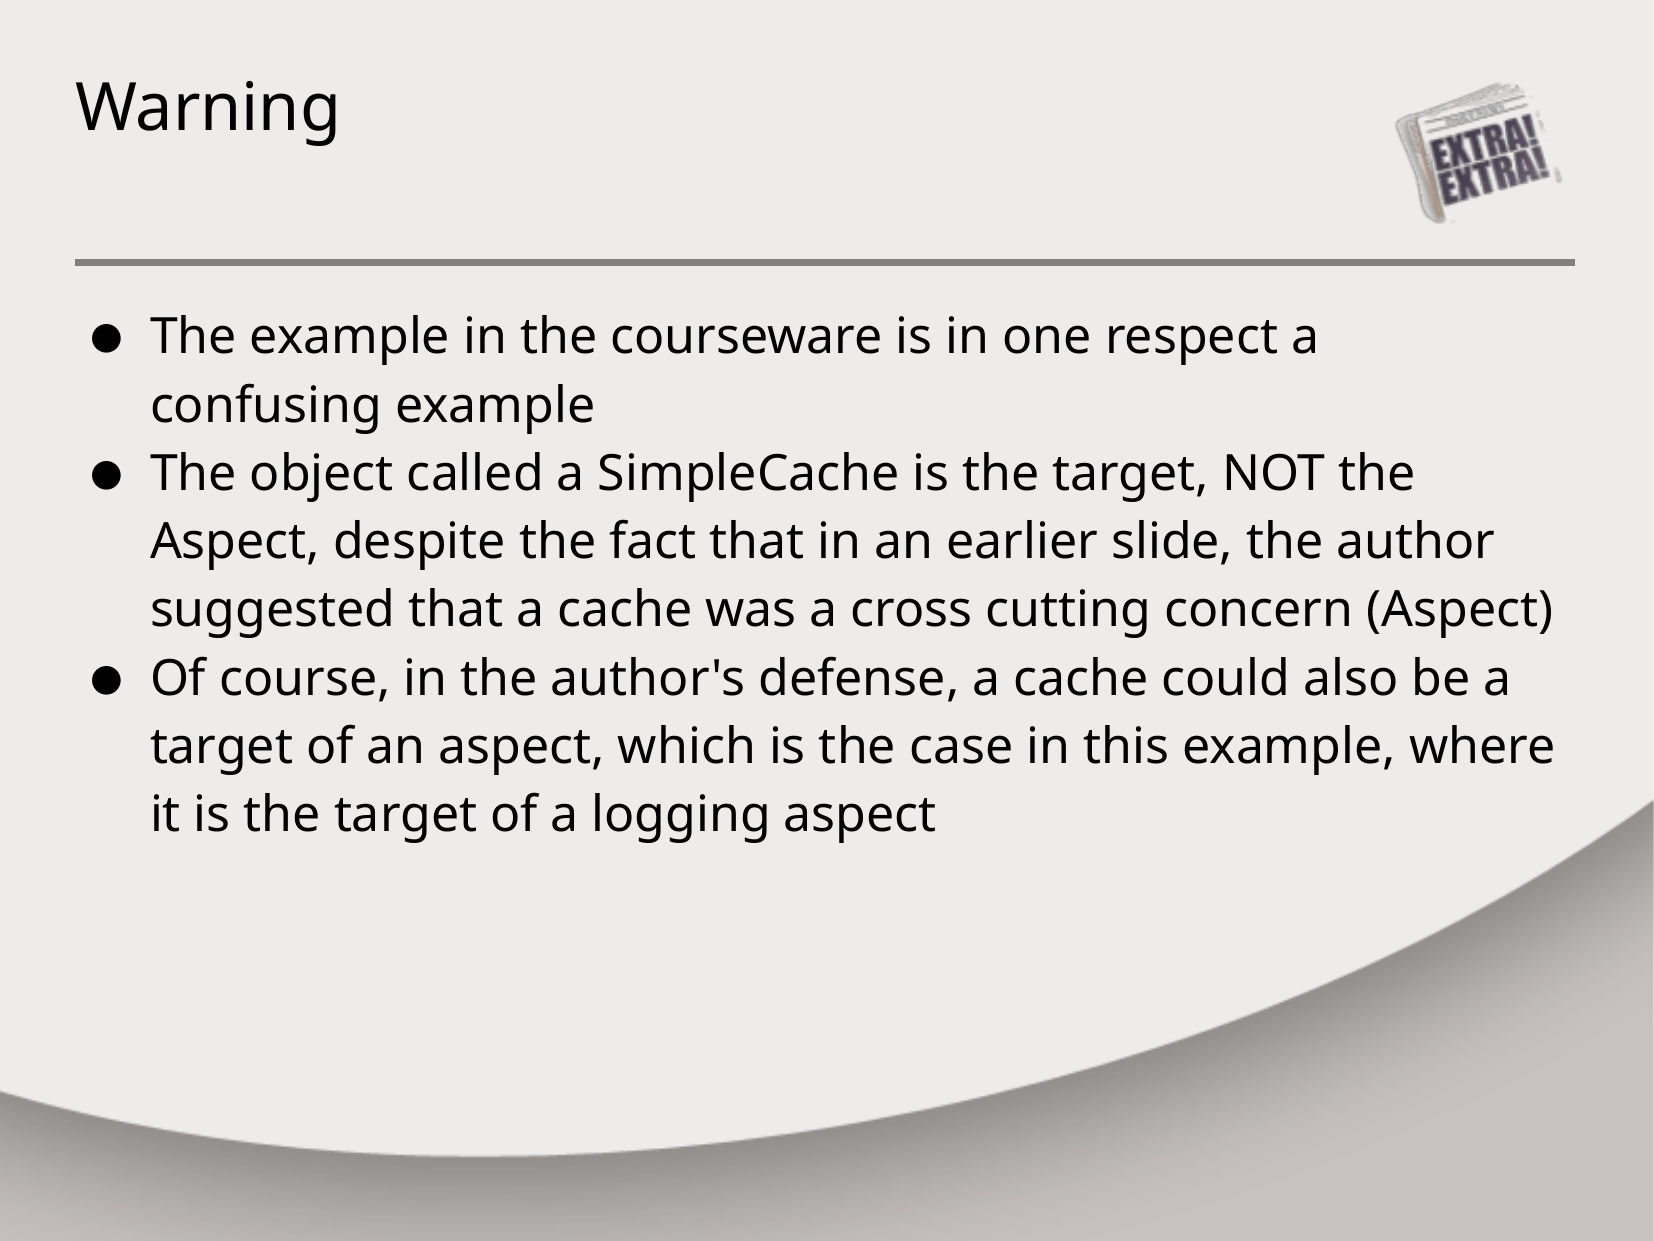

# Warning
The example in the courseware is in one respect a confusing example
The object called a SimpleCache is the target, NOT the Aspect, despite the fact that in an earlier slide, the author suggested that a cache was a cross cutting concern (Aspect)
Of course, in the author's defense, a cache could also be a target of an aspect, which is the case in this example, where it is the target of a logging aspect